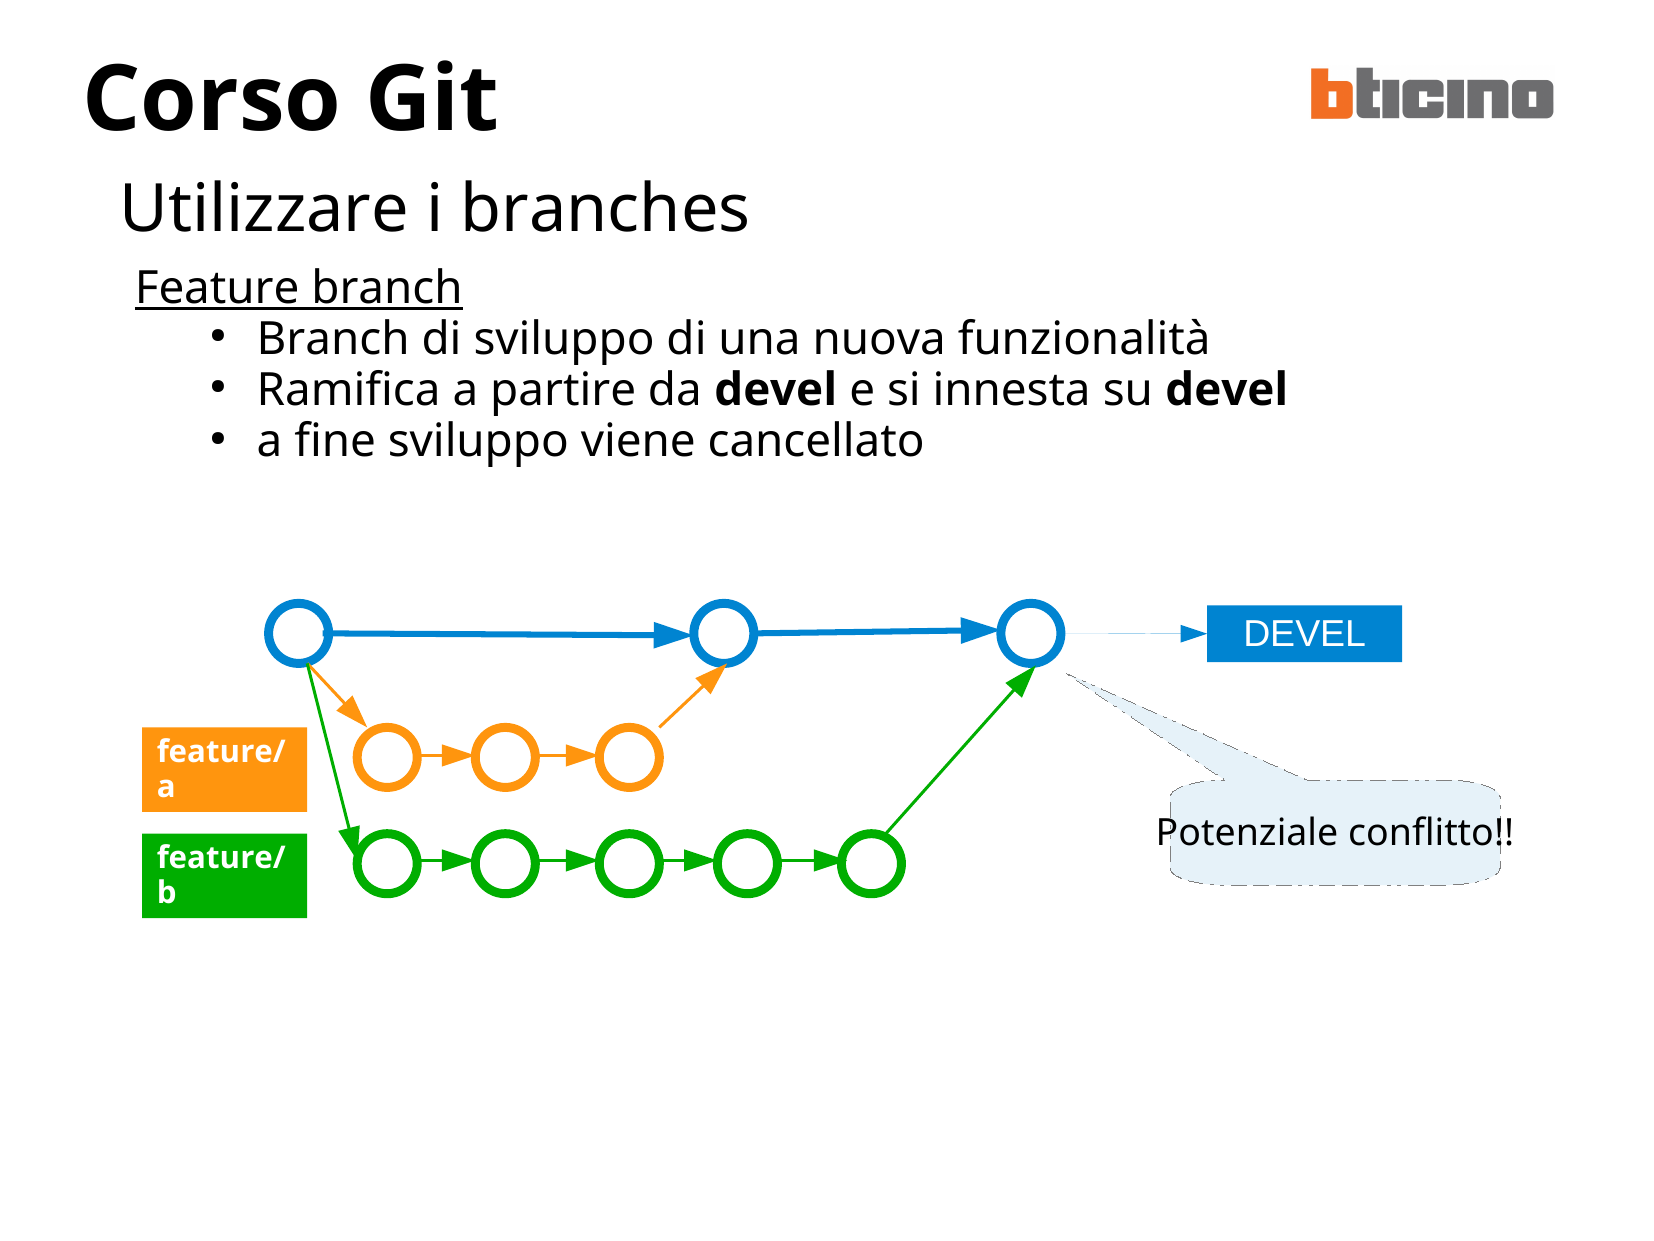

# Corso Git
Utilizzare i branches
Feature branch
Branch di sviluppo di una nuova funzionalità
Ramifica a partire da devel e si innesta su devel
a fine sviluppo viene cancellato
DEVEL
feature/a
Potenziale conflitto!!
feature/b